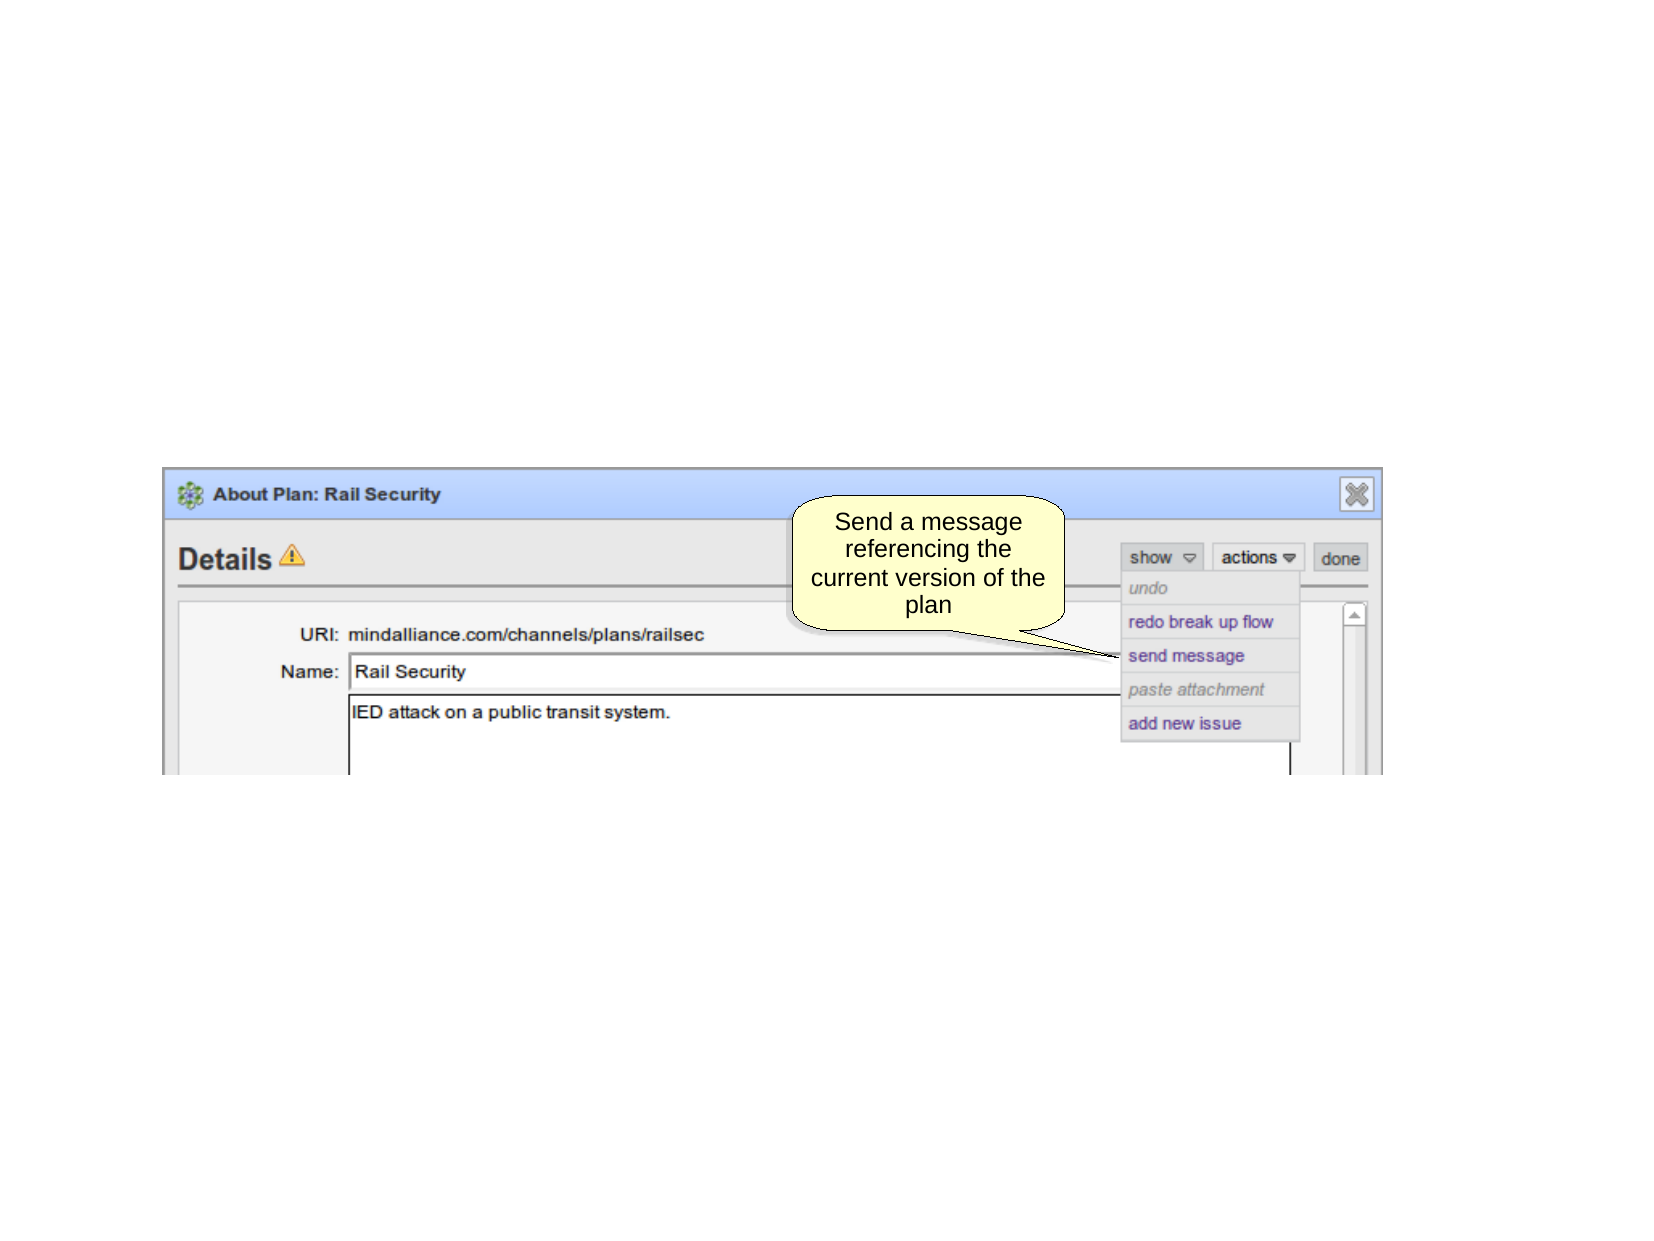

Send a message referencing the current version of the plan